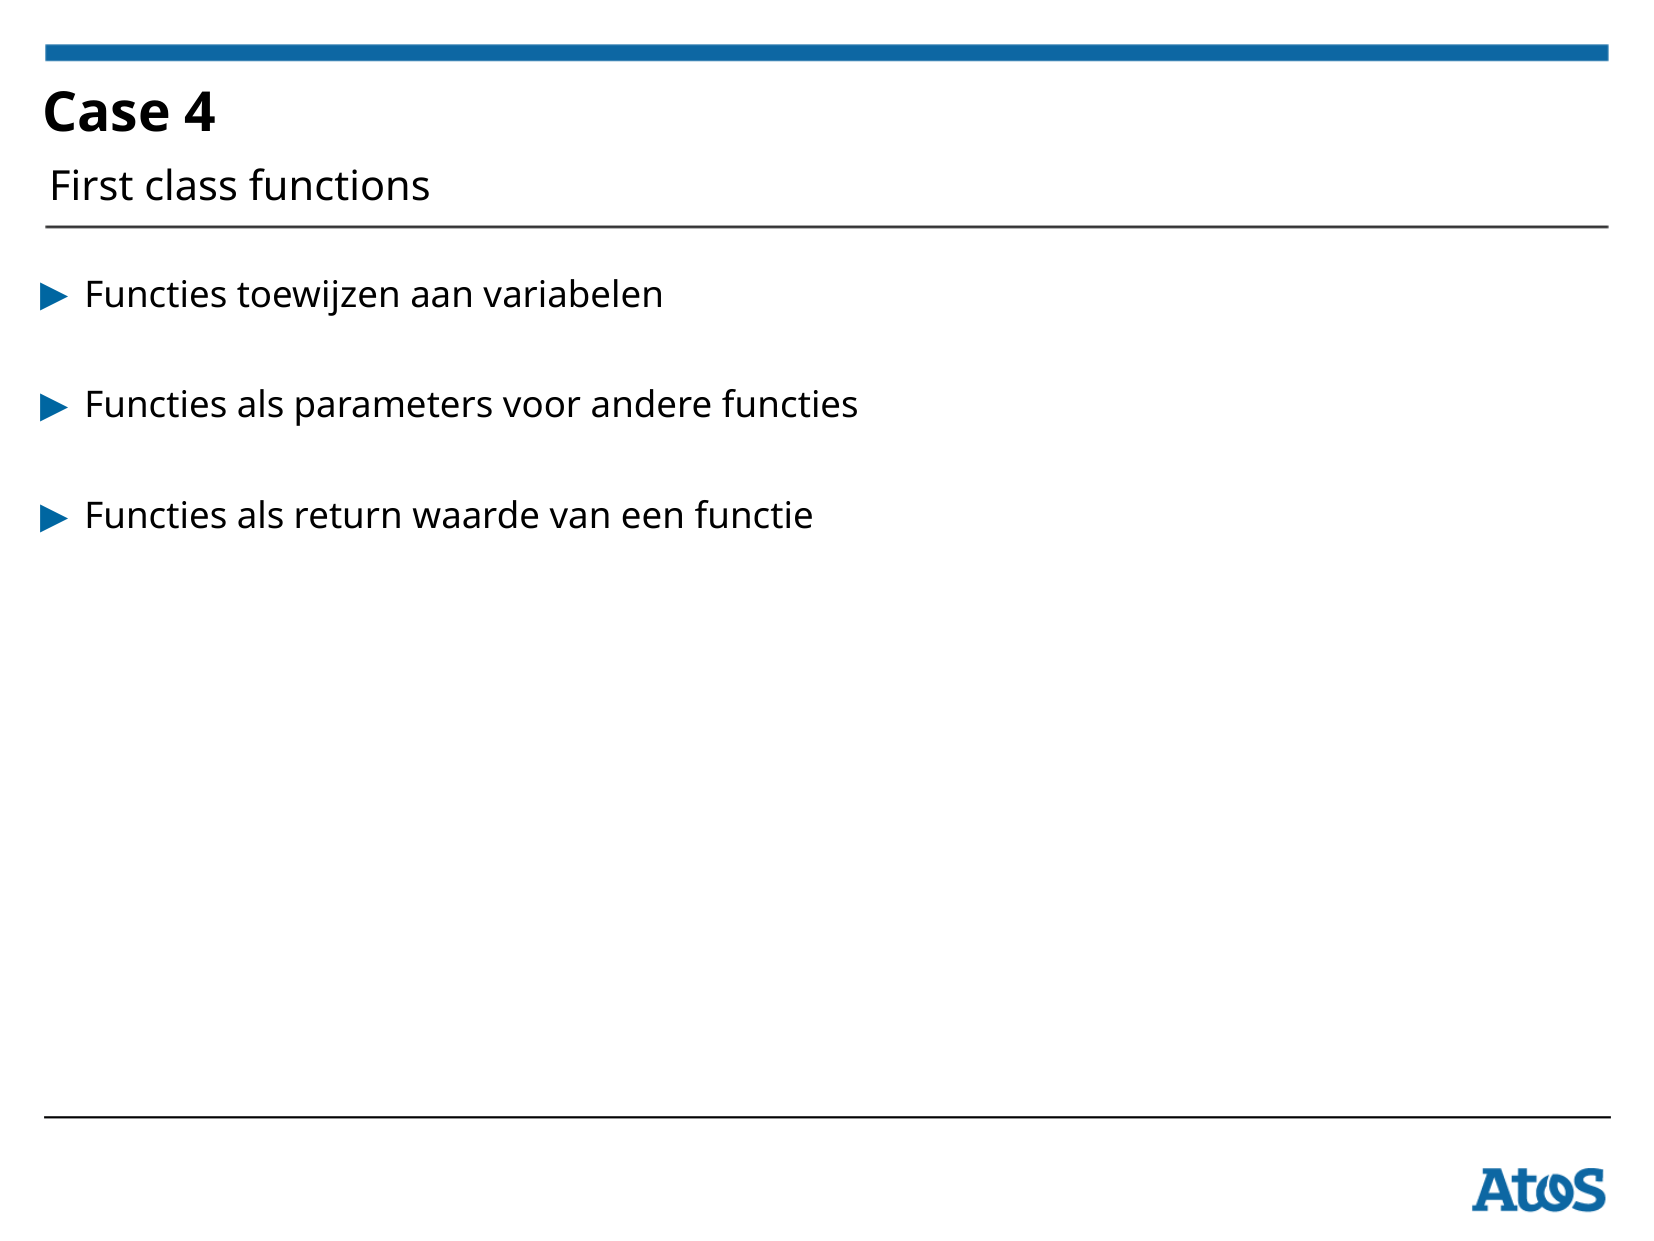

# Case 4
First class functions
Functies toewijzen aan variabelen
Functies als parameters voor andere functies
Functies als return waarde van een functie